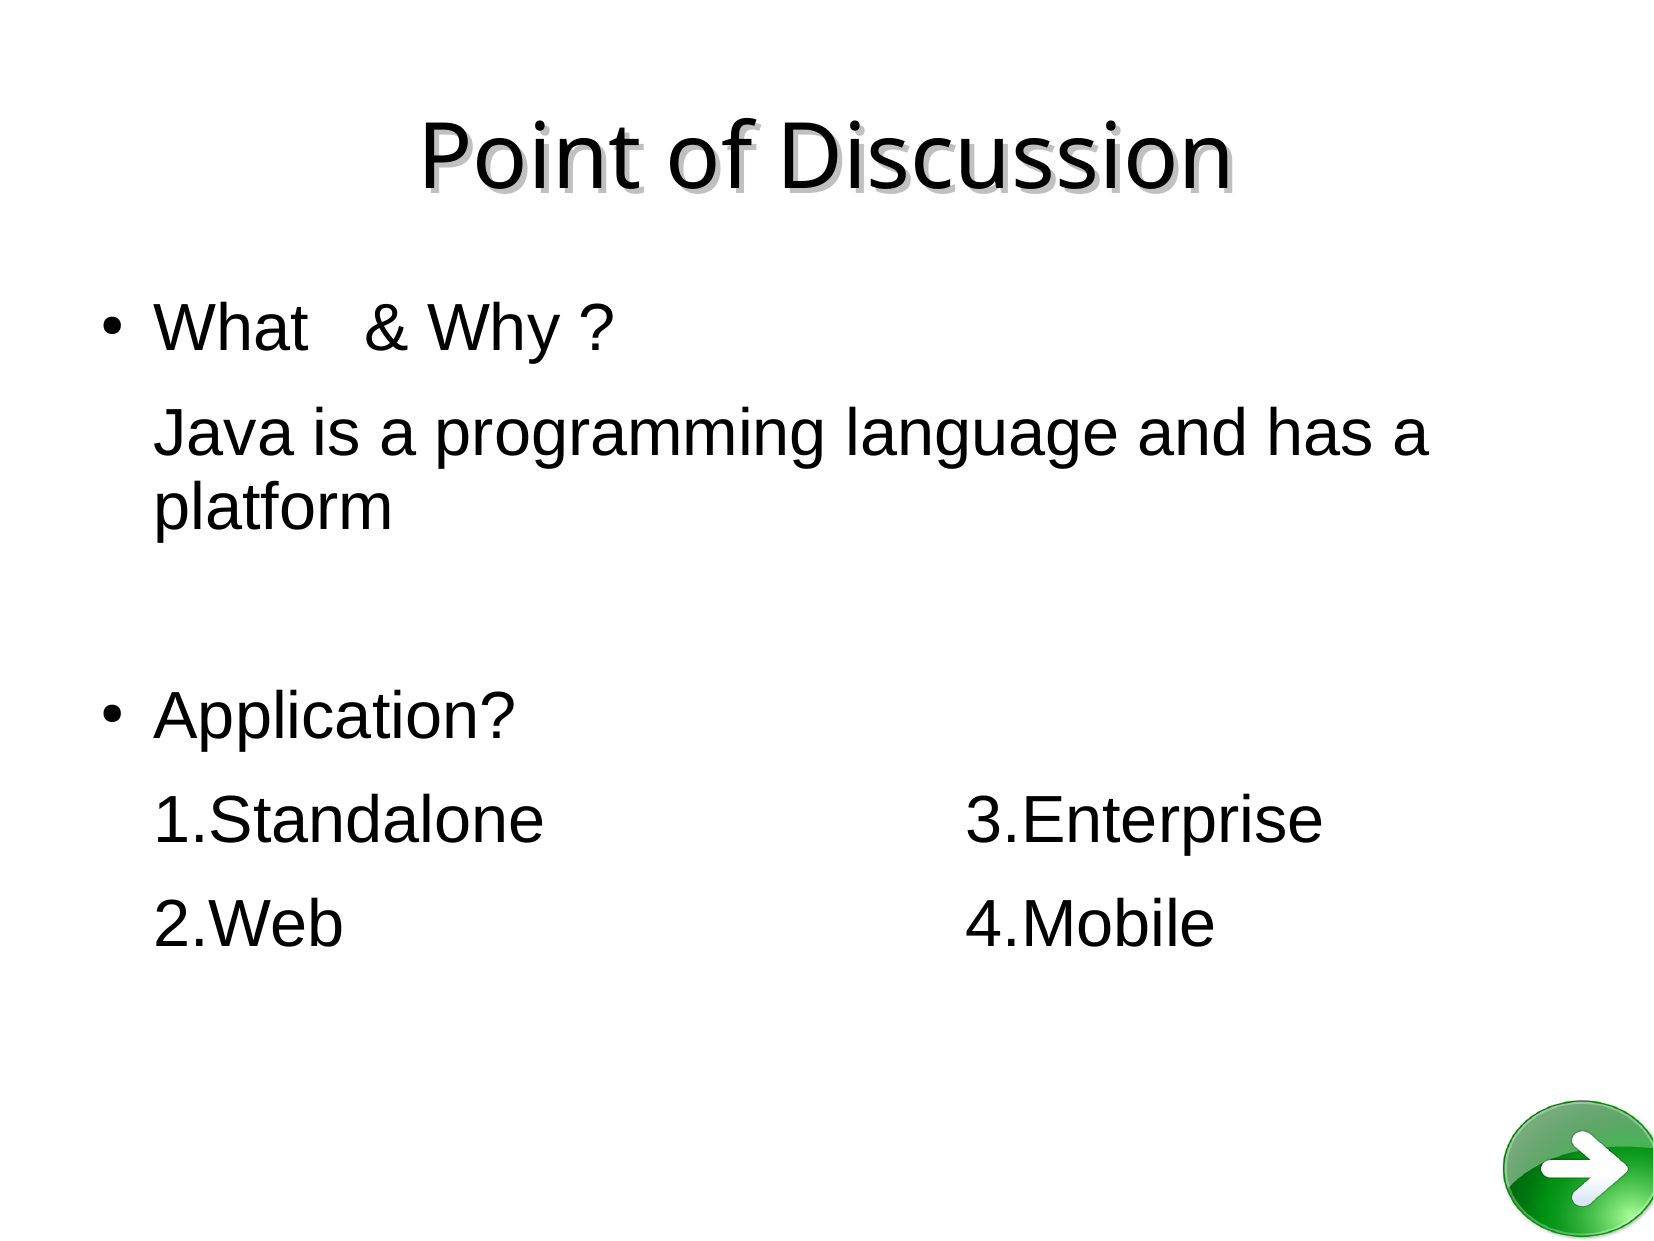

# Point of Discussion
What & Why ?
Java is a programming language and has a platform
Application?
1.Standalone						3.Enterprise
2.Web									4.Mobile